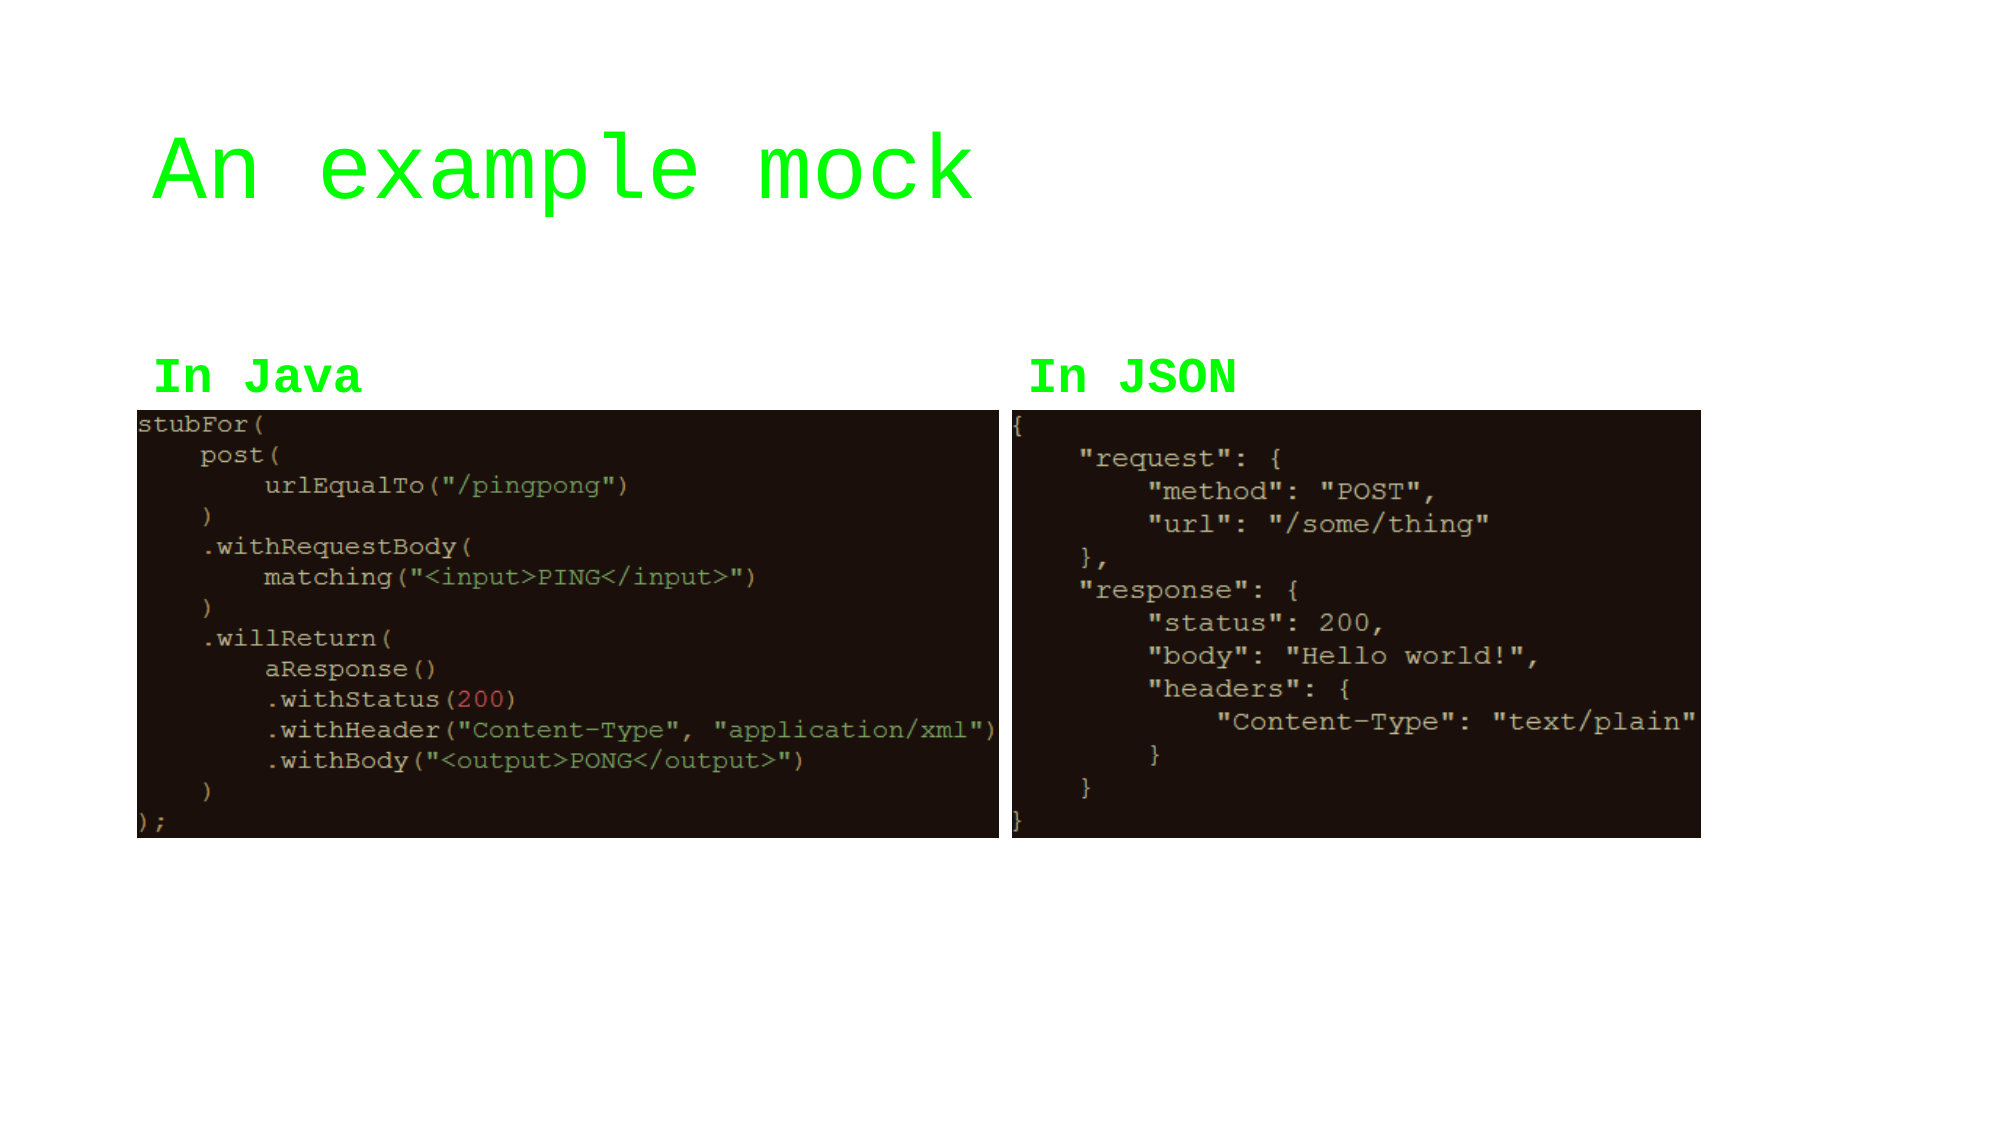

# An example mock
In Java
In JSON